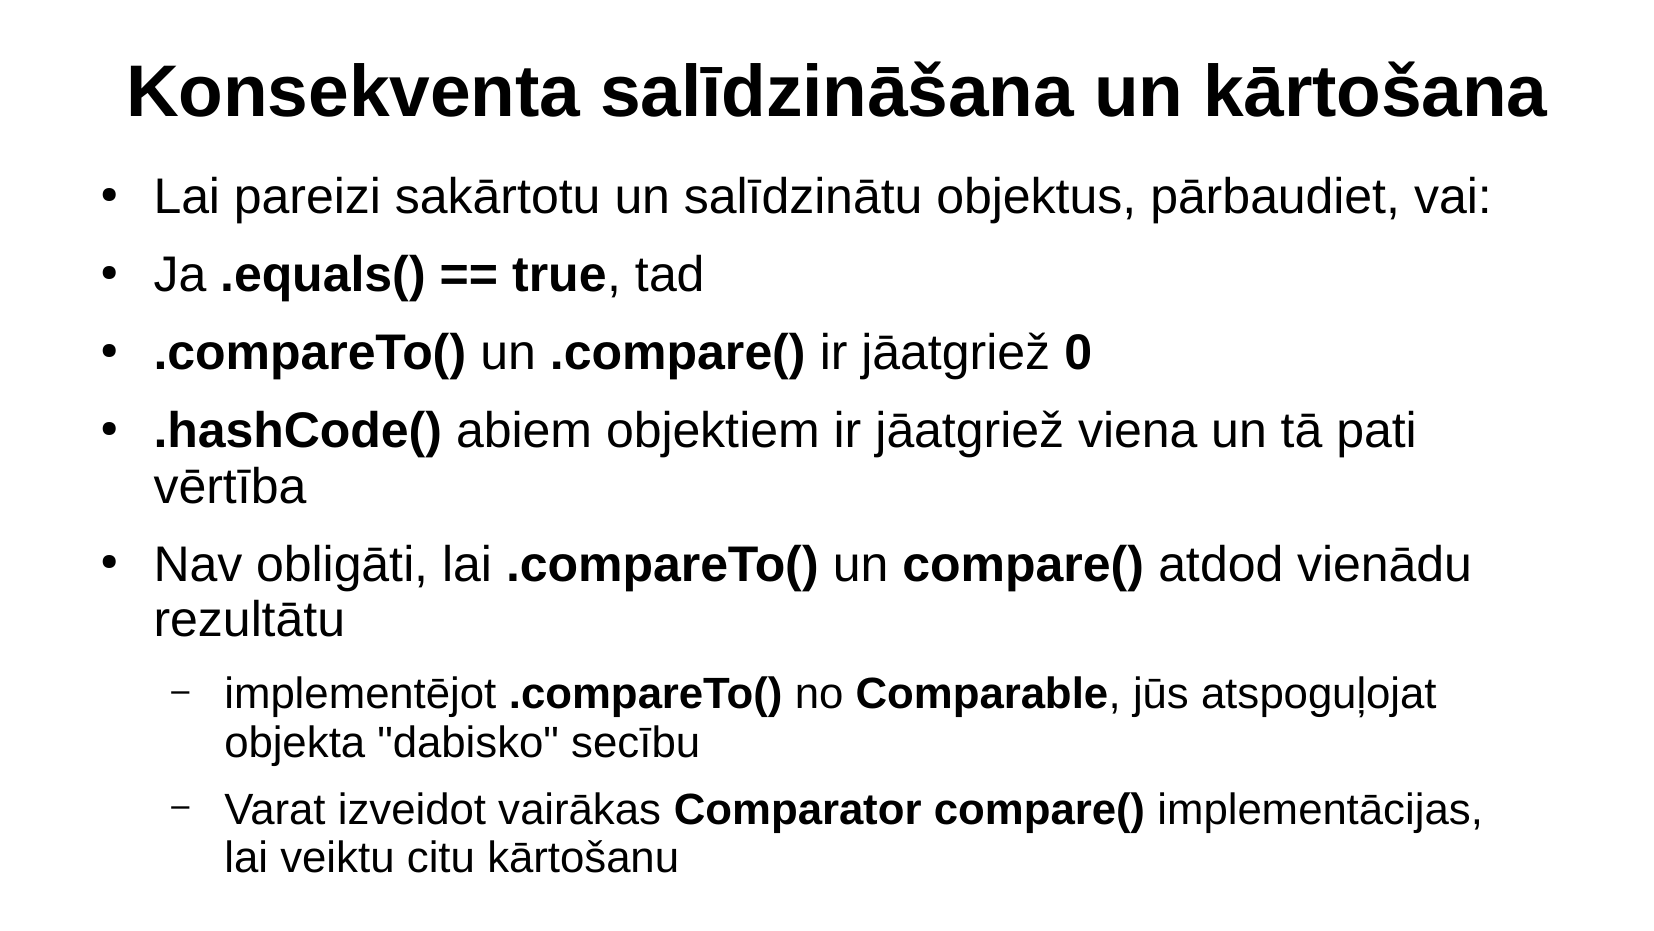

# Konsekventa salīdzināšana un kārtošana
Lai pareizi sakārtotu un salīdzinātu objektus, pārbaudiet, vai:
Ja .equals() == true, tad
.compareTo() un .compare() ir jāatgriež 0
.hashCode() abiem objektiem ir jāatgriež viena un tā pati vērtība
Nav obligāti, lai .compareTo() un compare() atdod vienādu rezultātu
implementējot .compareTo() no Comparable, jūs atspoguļojat objekta "dabisko" secību
Varat izveidot vairākas Comparator compare() implementācijas, lai veiktu citu kārtošanu